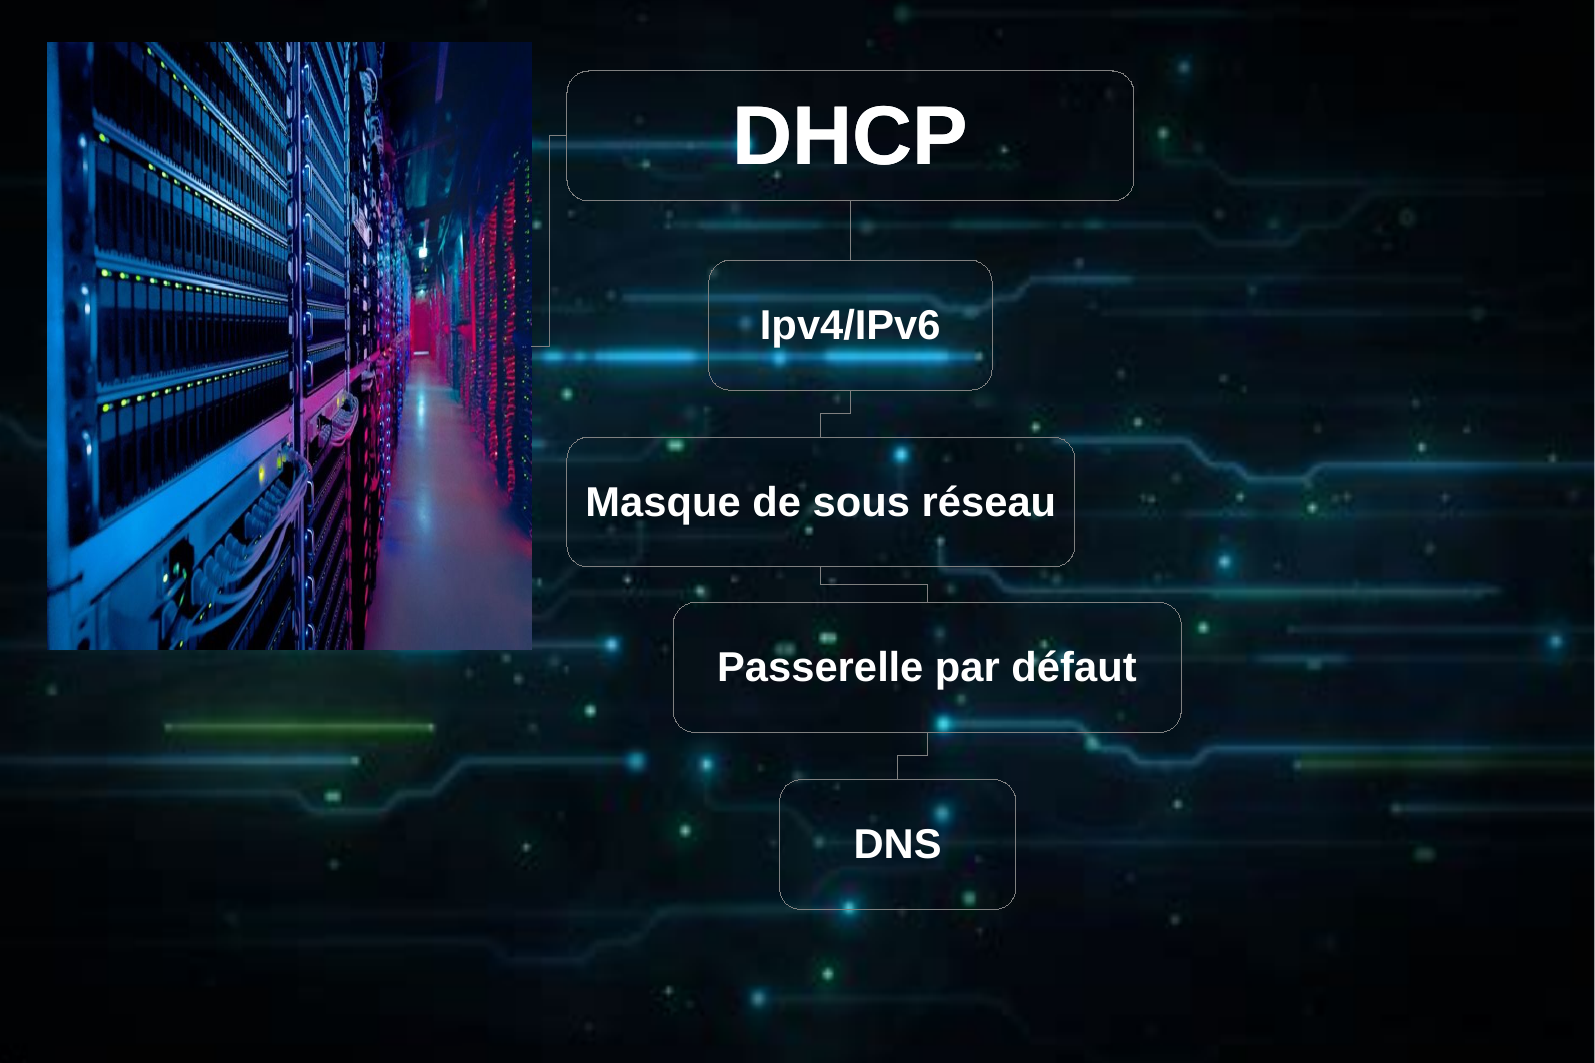

DHCP
DHCP
Ipv4/IPv6
Masque de sous réseau
Passerelle par défaut
DNS